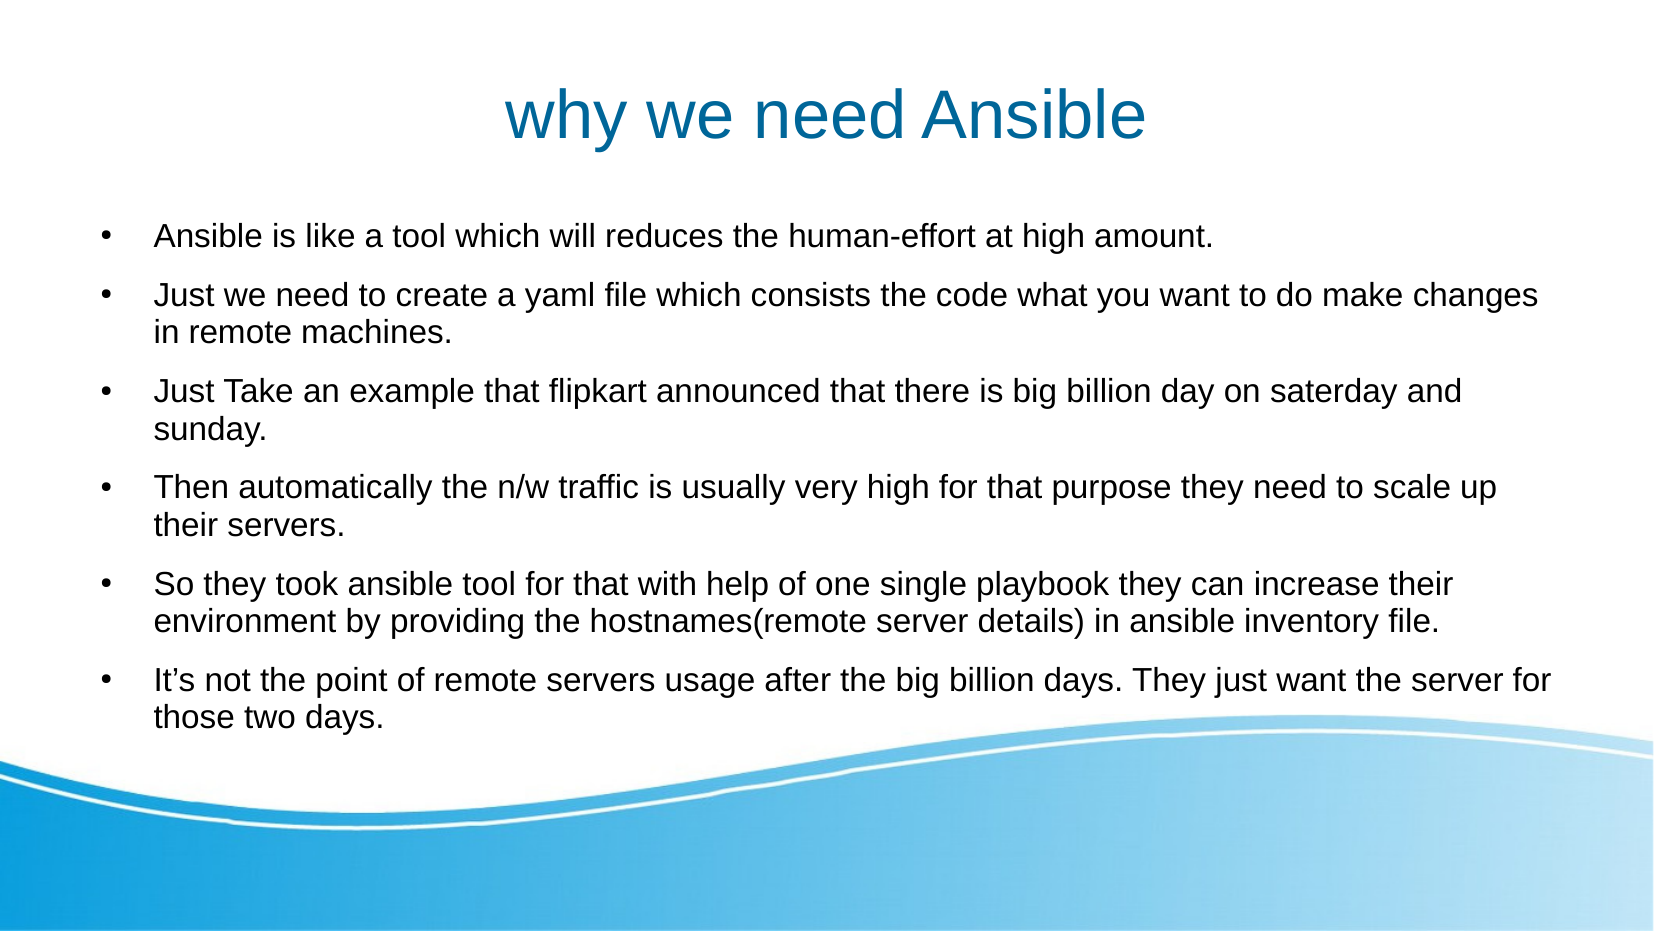

# why we need Ansible
Ansible is like a tool which will reduces the human-effort at high amount.
Just we need to create a yaml file which consists the code what you want to do make changes in remote machines.
Just Take an example that flipkart announced that there is big billion day on saterday and sunday.
Then automatically the n/w traffic is usually very high for that purpose they need to scale up their servers.
So they took ansible tool for that with help of one single playbook they can increase their environment by providing the hostnames(remote server details) in ansible inventory file.
It’s not the point of remote servers usage after the big billion days. They just want the server for those two days.